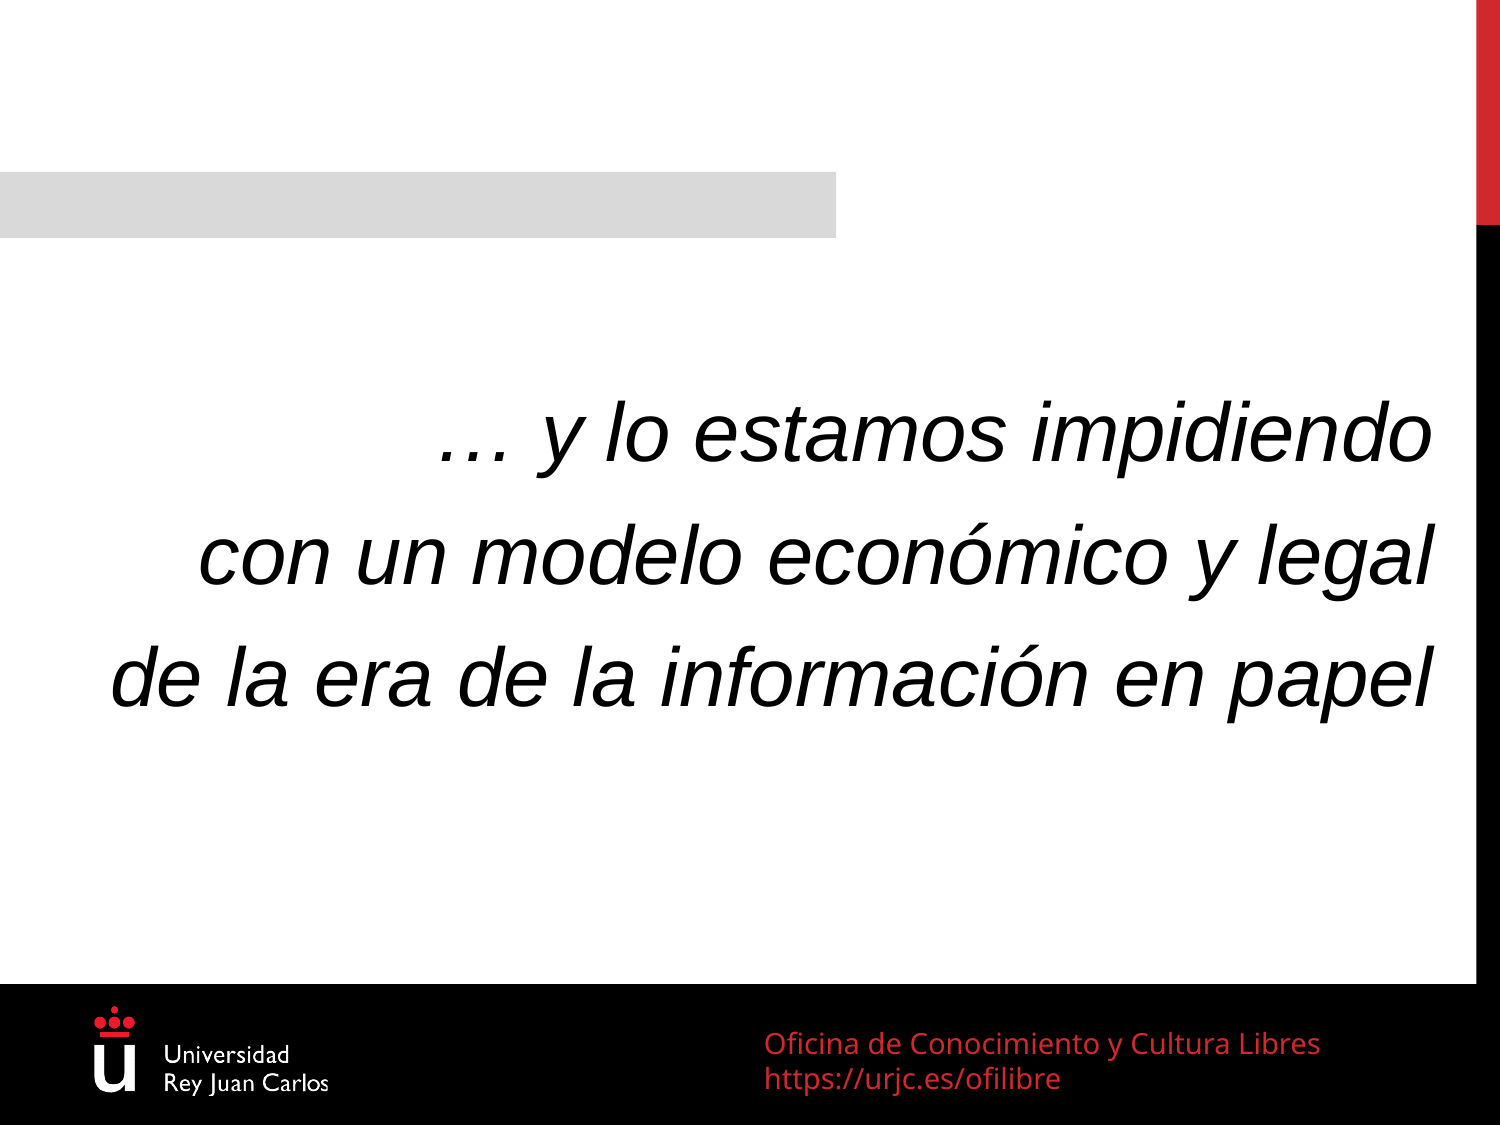

#
… y lo estamos impidiendo
con un modelo económico y legal
 de la era de la información en papel
Oficina de Conocimiento y Cultura Libres
https://urjc.es/ofilibre